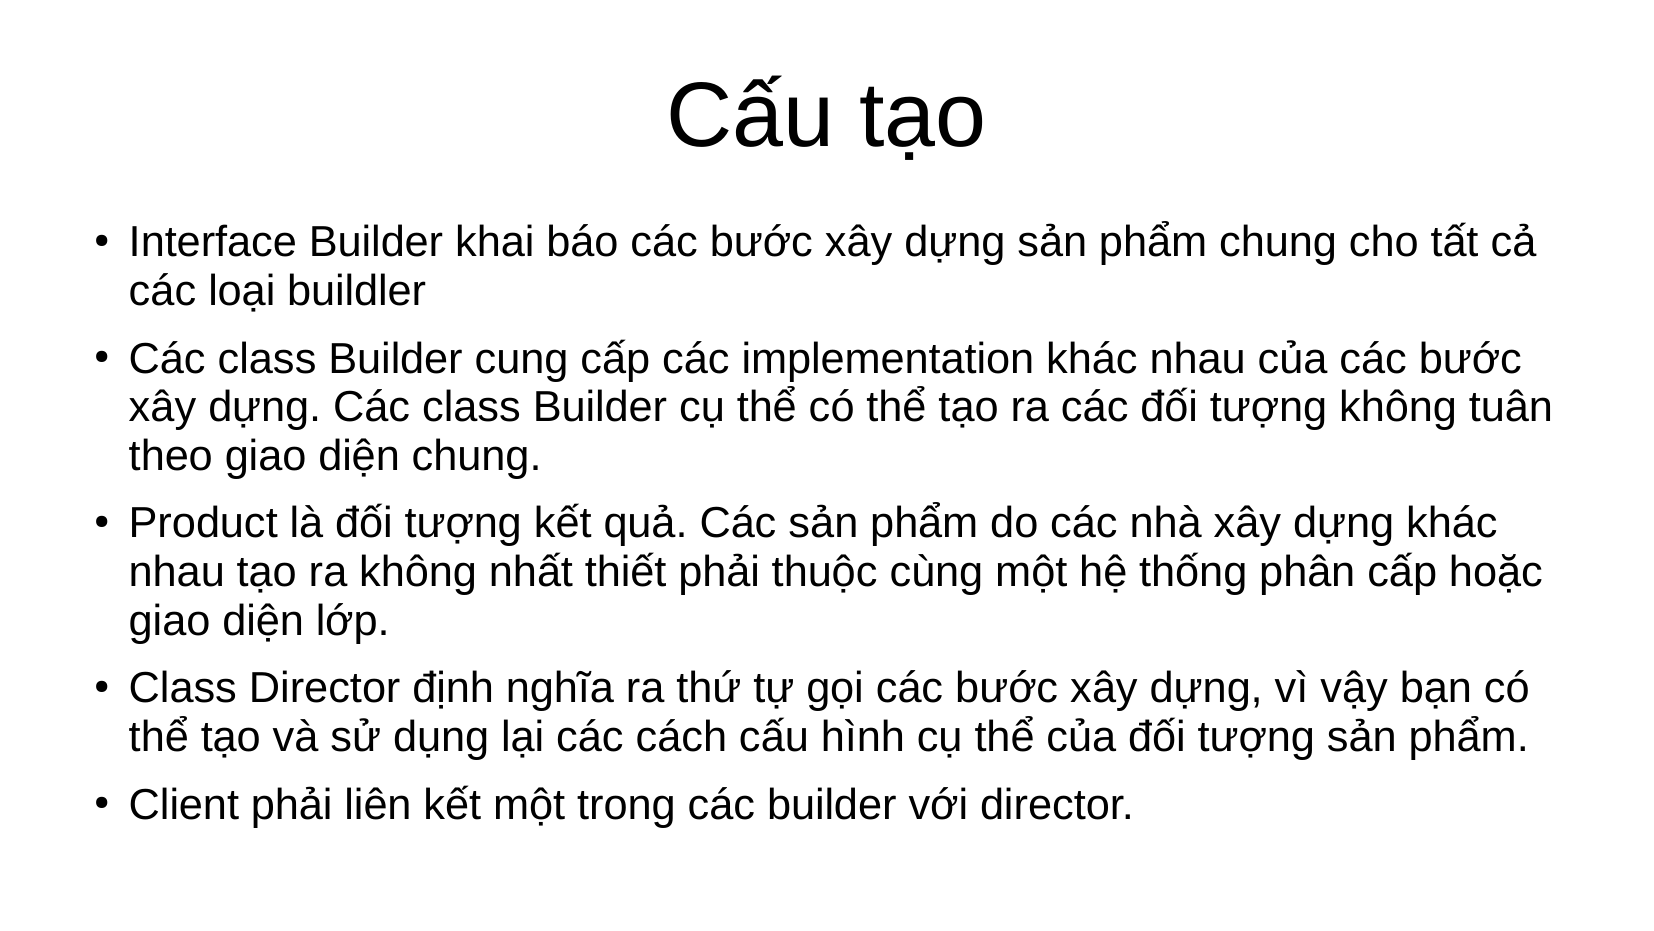

# Cấu tạo
Interface Builder khai báo các bước xây dựng sản phẩm chung cho tất cả các loại buildler
Các class Builder cung cấp các implementation khác nhau của các bước xây dựng. Các class Builder cụ thể có thể tạo ra các đối tượng không tuân theo giao diện chung.
Product là đối tượng kết quả. Các sản phẩm do các nhà xây dựng khác nhau tạo ra không nhất thiết phải thuộc cùng một hệ thống phân cấp hoặc giao diện lớp.
Class Director định nghĩa ra thứ tự gọi các bước xây dựng, vì vậy bạn có thể tạo và sử dụng lại các cách cấu hình cụ thể của đối tượng sản phẩm.
Client phải liên kết một trong các builder với director.